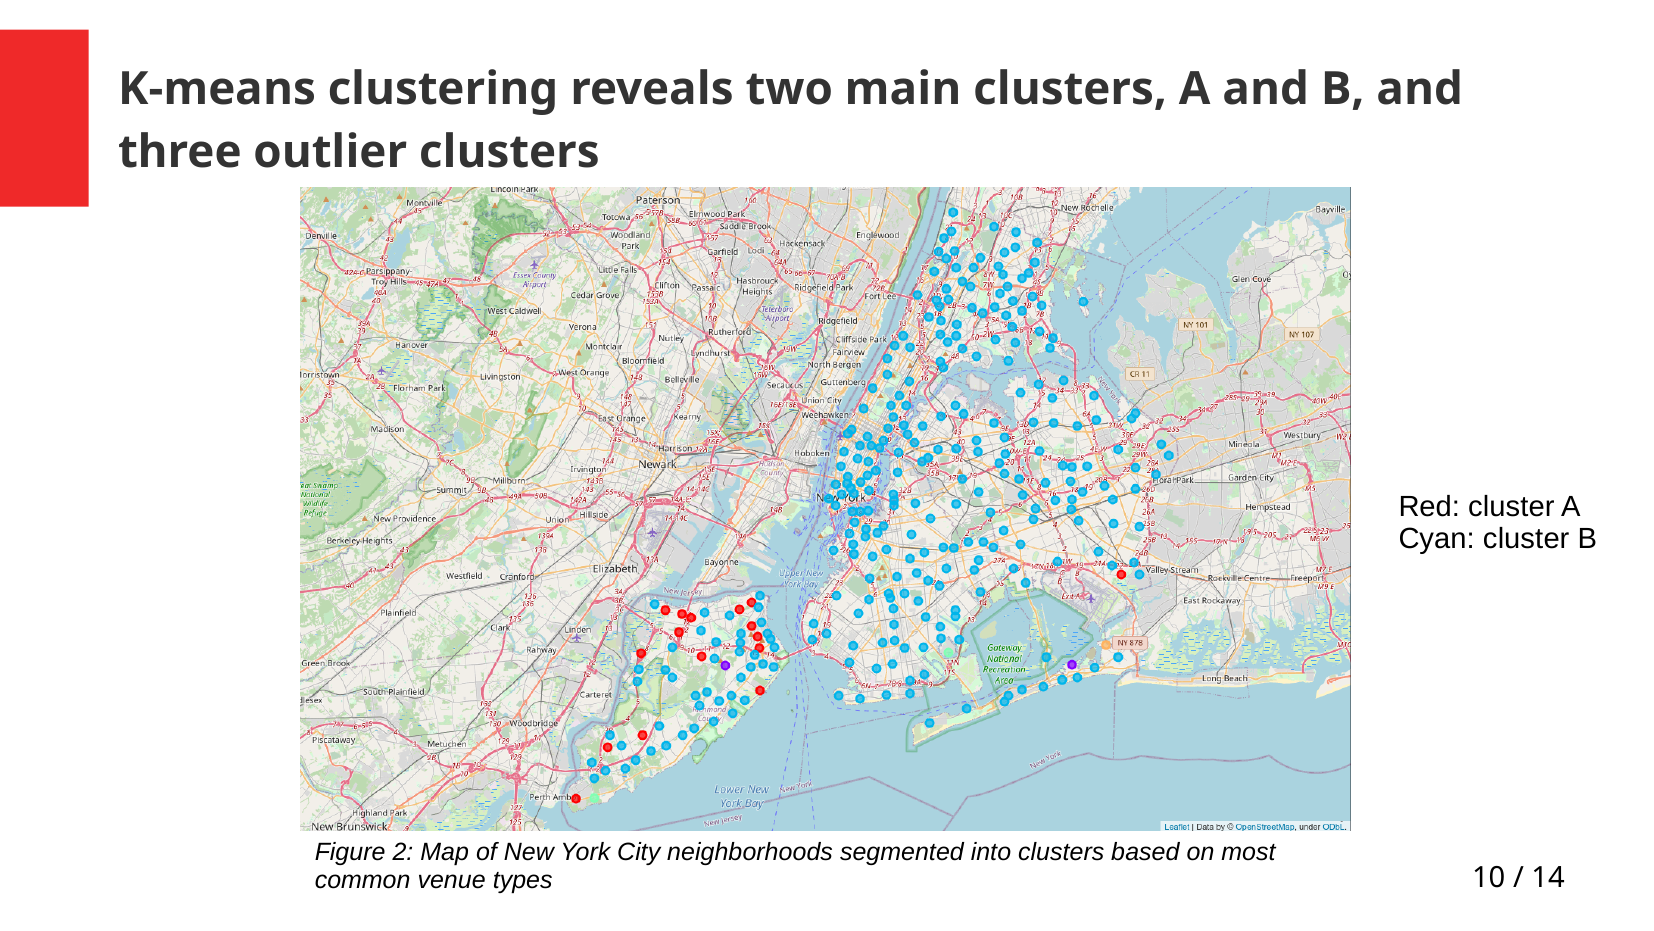

# K-means clustering reveals two main clusters, A and B, and three outlier clusters
Red: cluster A
Cyan: cluster B
Figure 2: Map of New York City neighborhoods segmented into clusters based on most common venue types
10